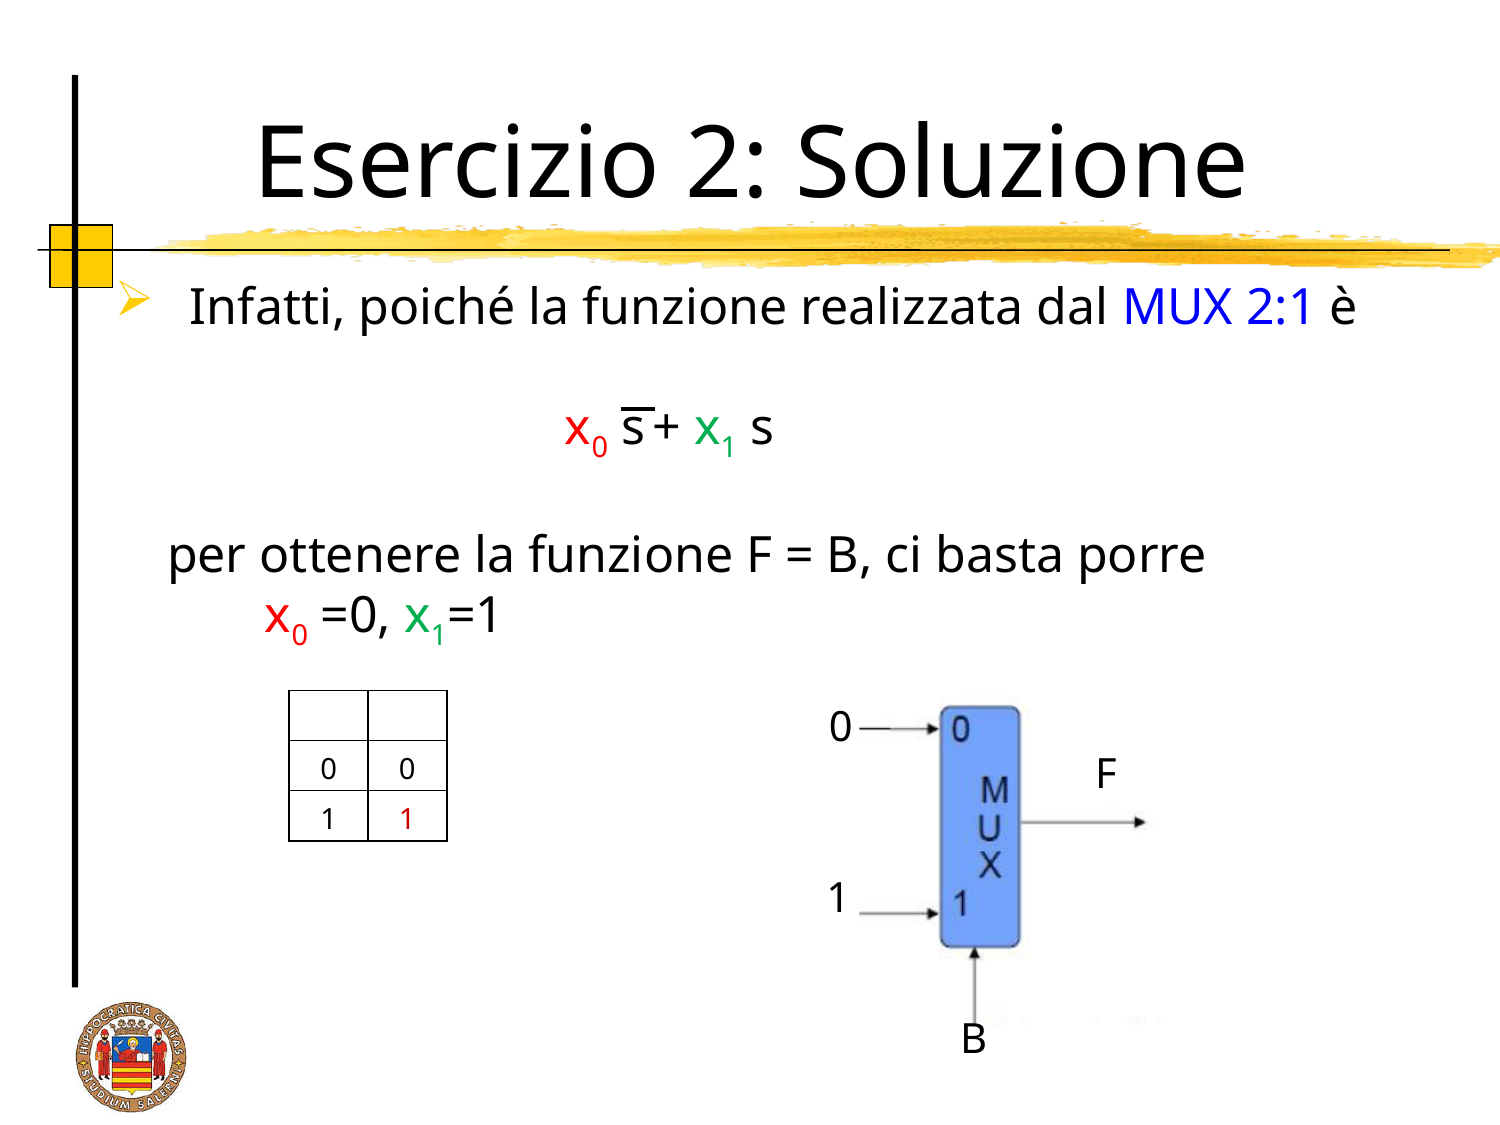

# Esercizio 2: Soluzione
Infatti, poiché la funzione realizzata dal MUX 2:1 è
	 		x0 s + x1 s
 per ottenere la funzione F = B, ci basta porre 		x0 =0, x1=1
| B | F |
| --- | --- |
| 0 | 0 |
| 1 | 1 |
0
F
1
B